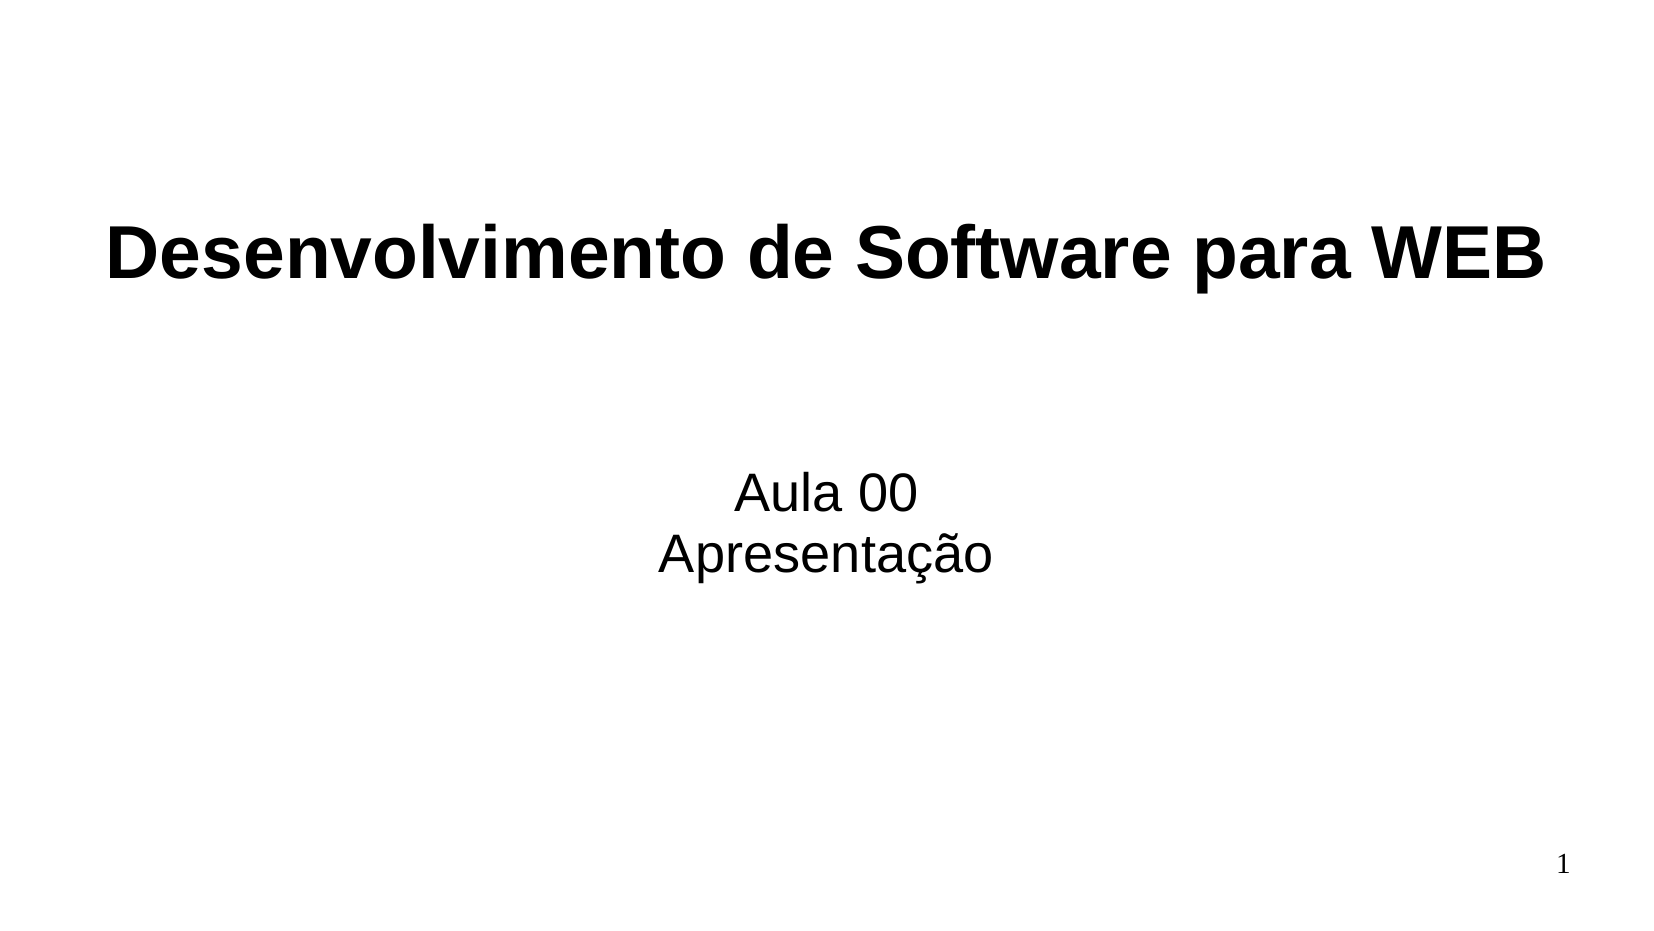

# Desenvolvimento de Software para WEB
Aula 00
Apresentação
1